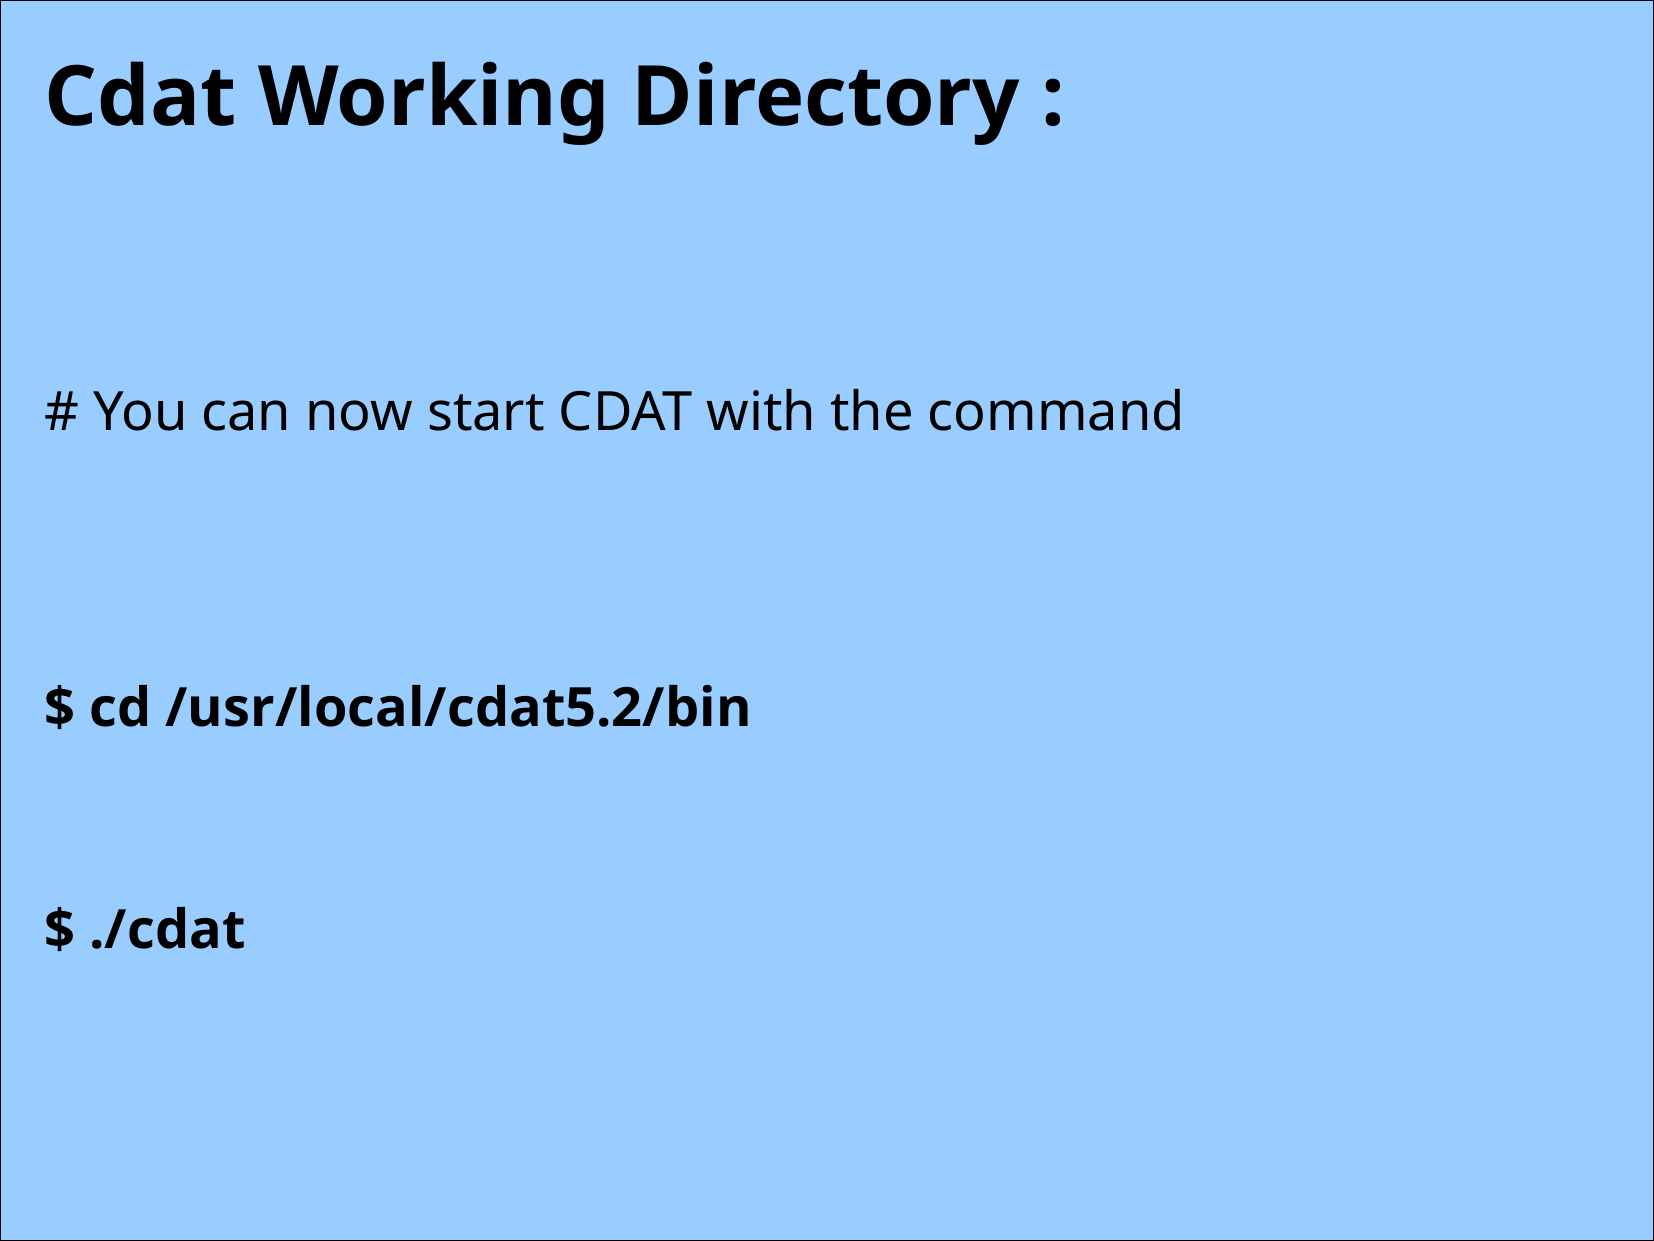

Cdat Working Directory :
# You can now start CDAT with the command
$ cd /usr/local/cdat5.2/bin
$ ./cdat